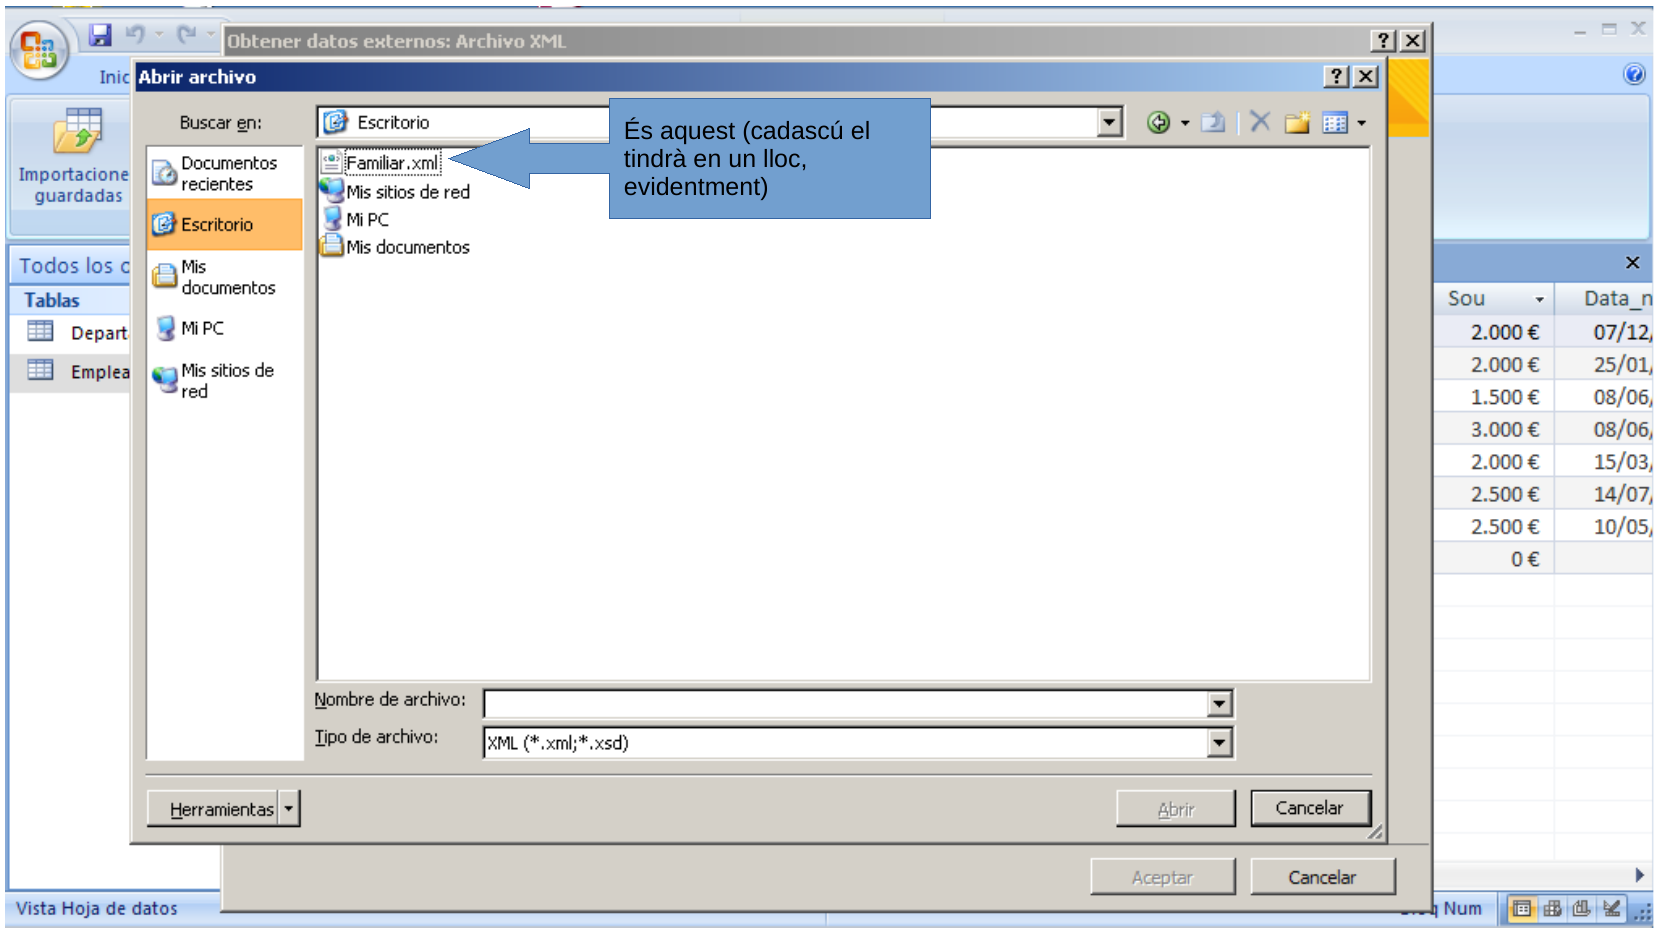

És aquest (cadascú el tindrà en un lloc, evidentment)